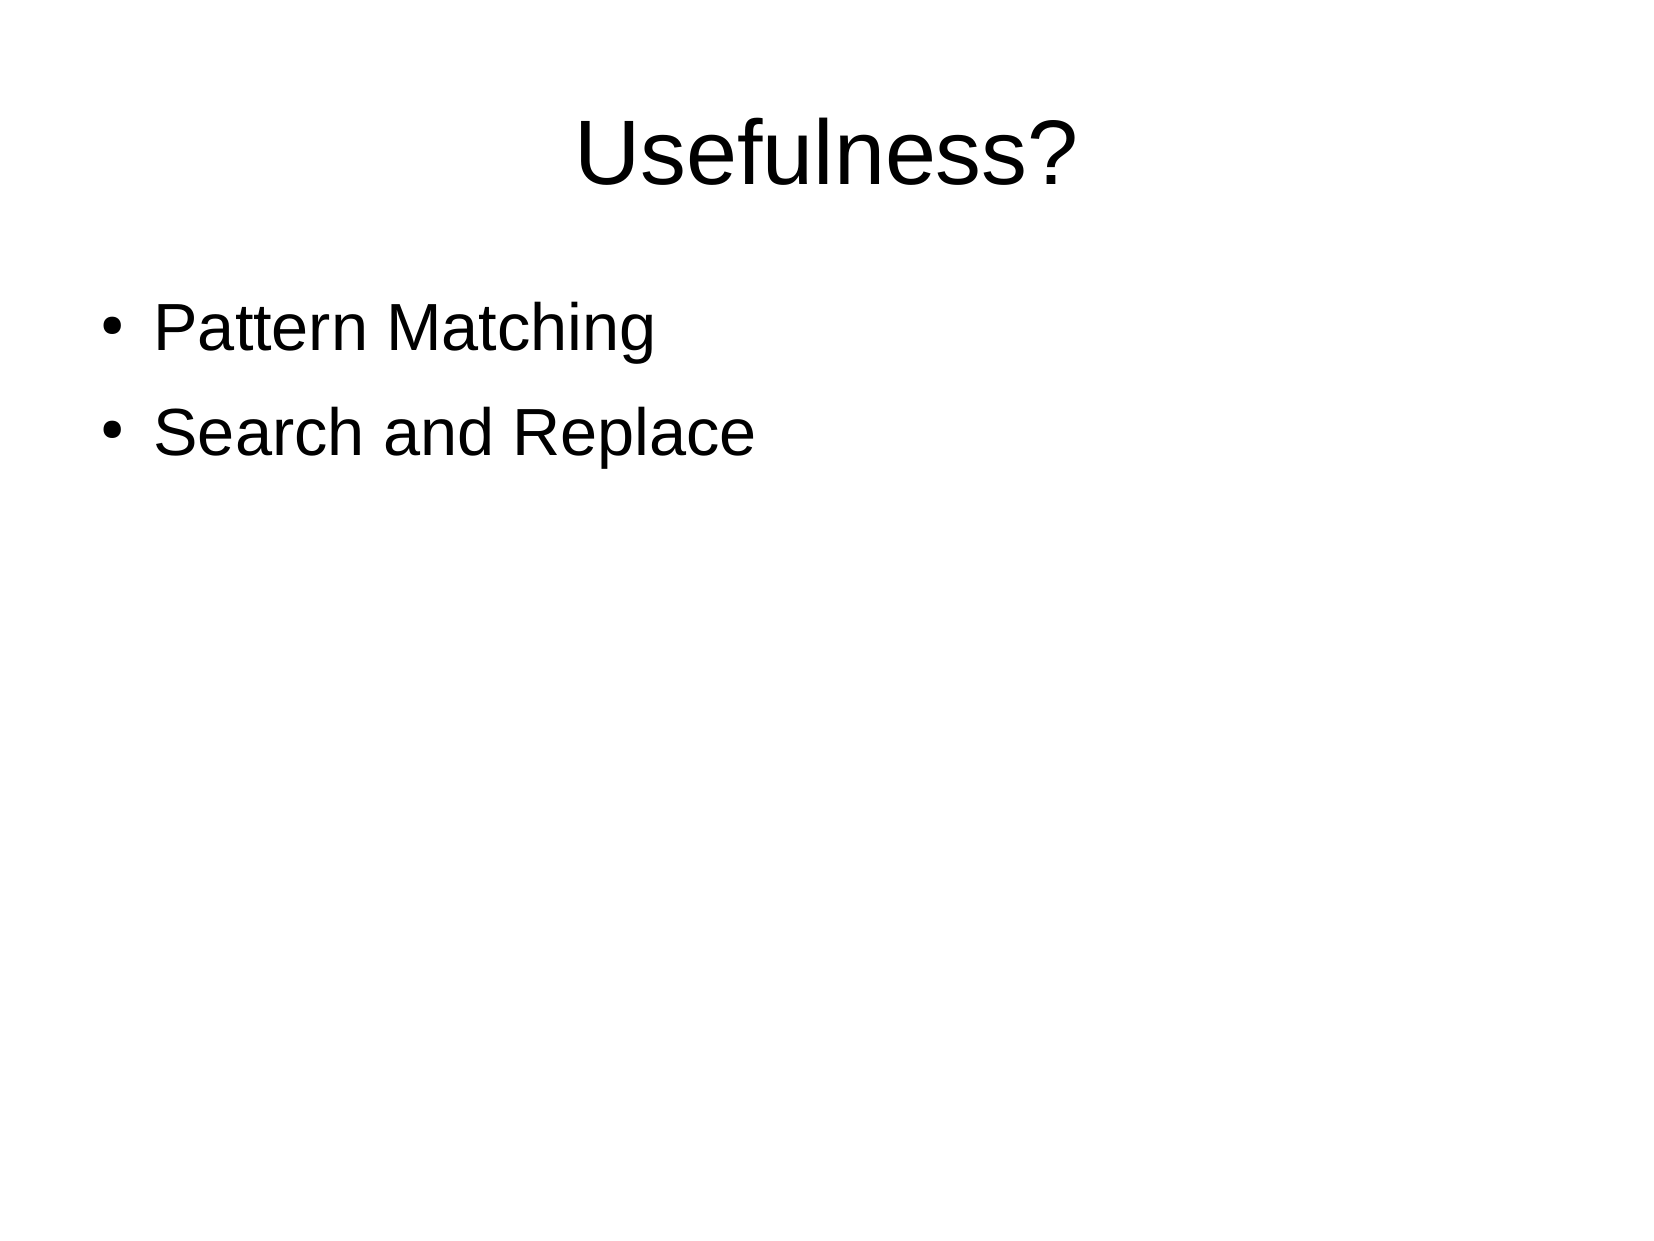

# Usefulness?
Pattern Matching
Search and Replace